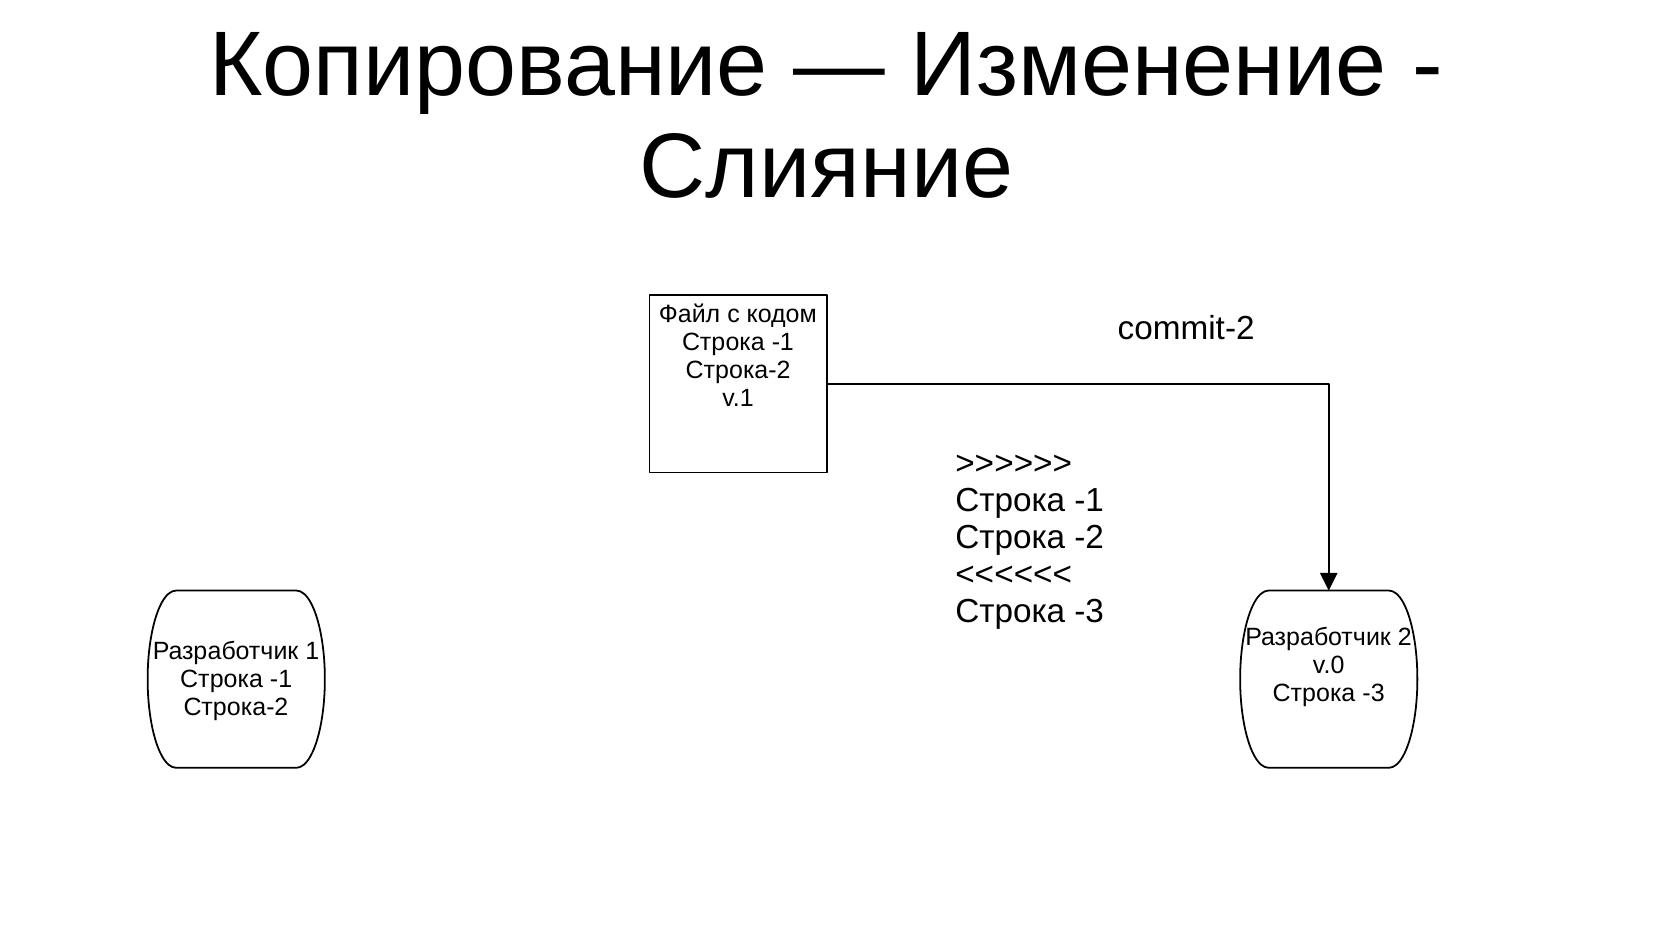

# Копирование — Изменение - Слияние
Файл с кодом
Строка -1
Строка-2
v.1
commit-2
>>>>>>
Строка -1
Строка -2
<<<<<<
Строка -3
Разработчик 1
Строка -1
Строка-2
Разработчик 2
v.0
Строка -3